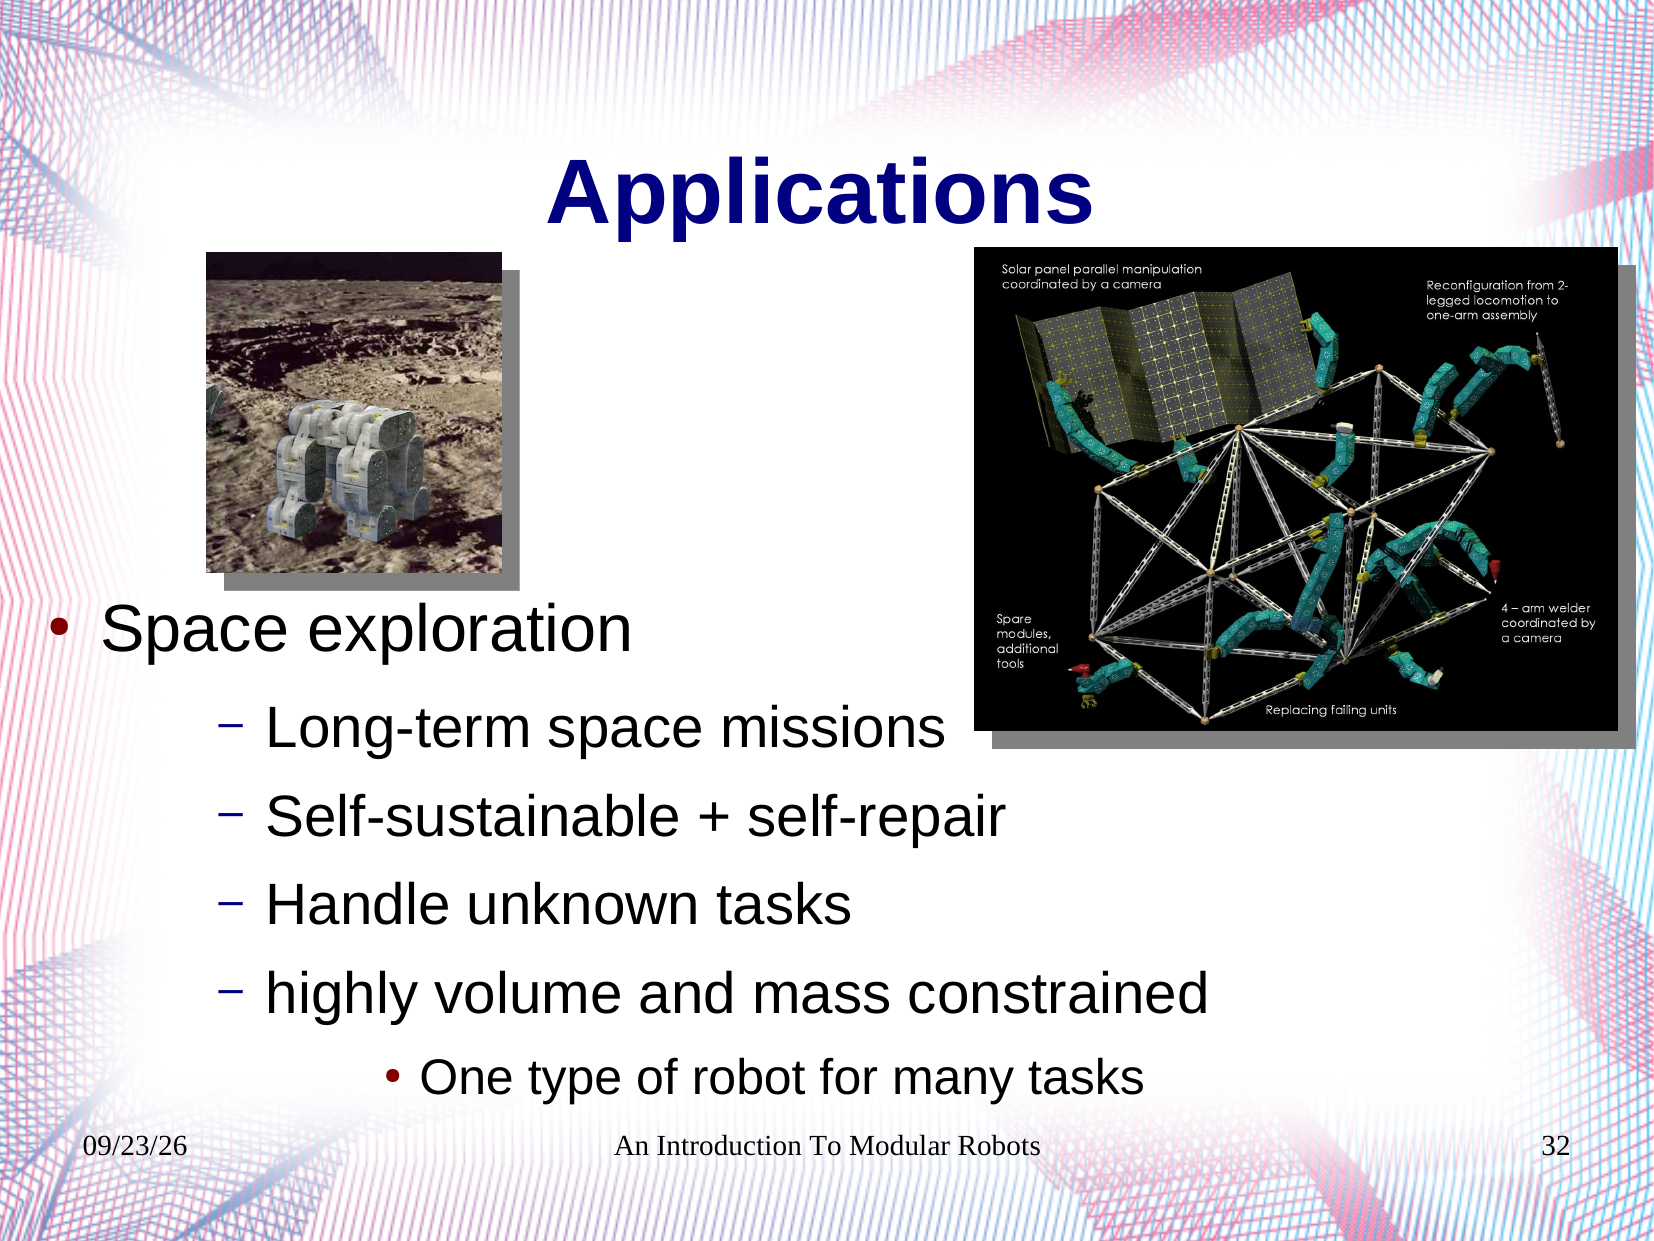

# Applications
Space exploration
Long-term space missions
Self-sustainable + self-repair
Handle unknown tasks
highly volume and mass constrained
One type of robot for many tasks
An Introduction To Modular Robots
32